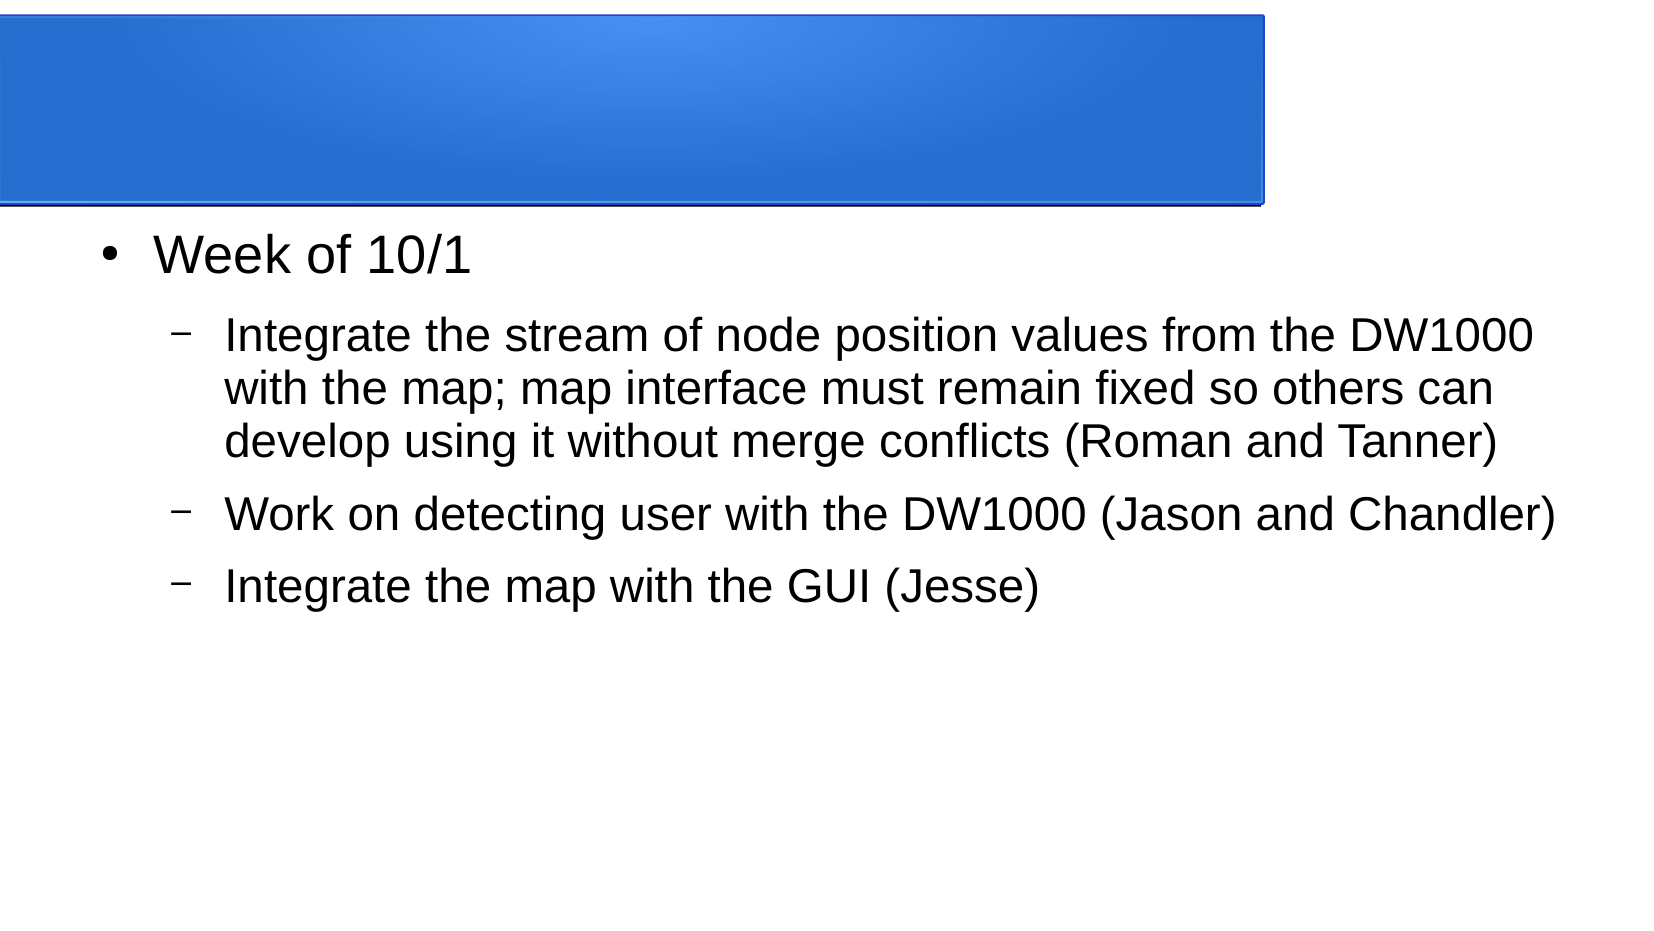

# Week of 10/1
Integrate the stream of node position values from the DW1000 with the map; map interface must remain fixed so others can develop using it without merge conflicts (Roman and Tanner)
Work on detecting user with the DW1000 (Jason and Chandler)
Integrate the map with the GUI (Jesse)